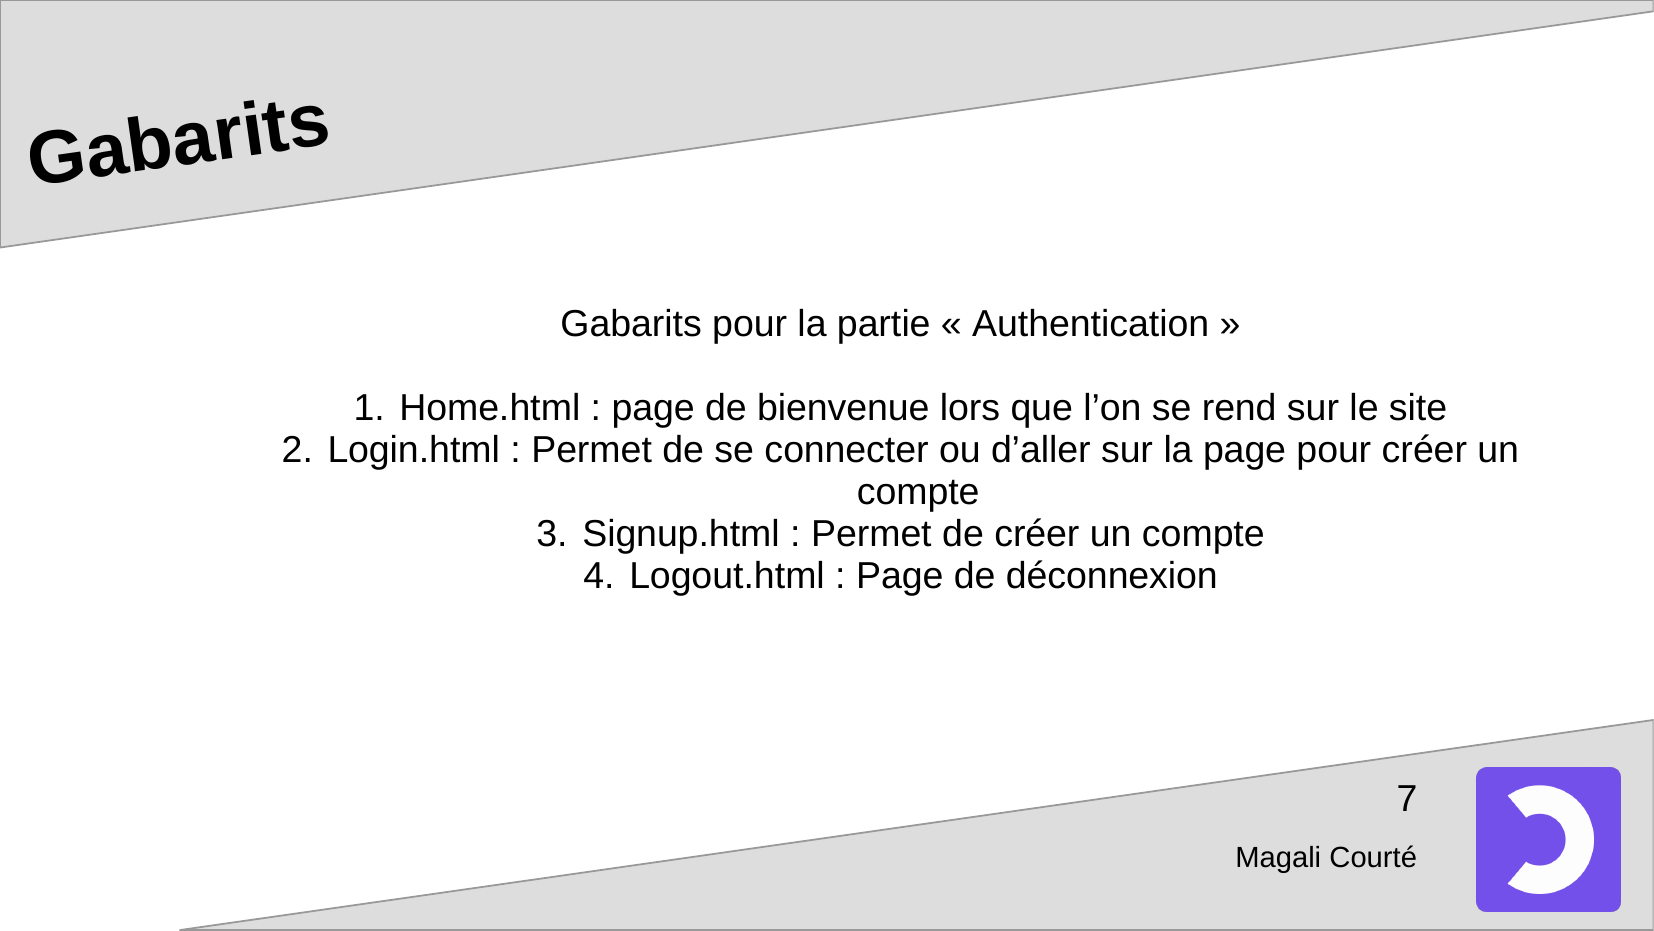

# Gabarits
Gabarits pour la partie « Authentication »
 Home.html : page de bienvenue lors que l’on se rend sur le site
 Login.html : Permet de se connecter ou d’aller sur la page pour créer un compte
 Signup.html : Permet de créer un compte
 Logout.html : Page de déconnexion
7